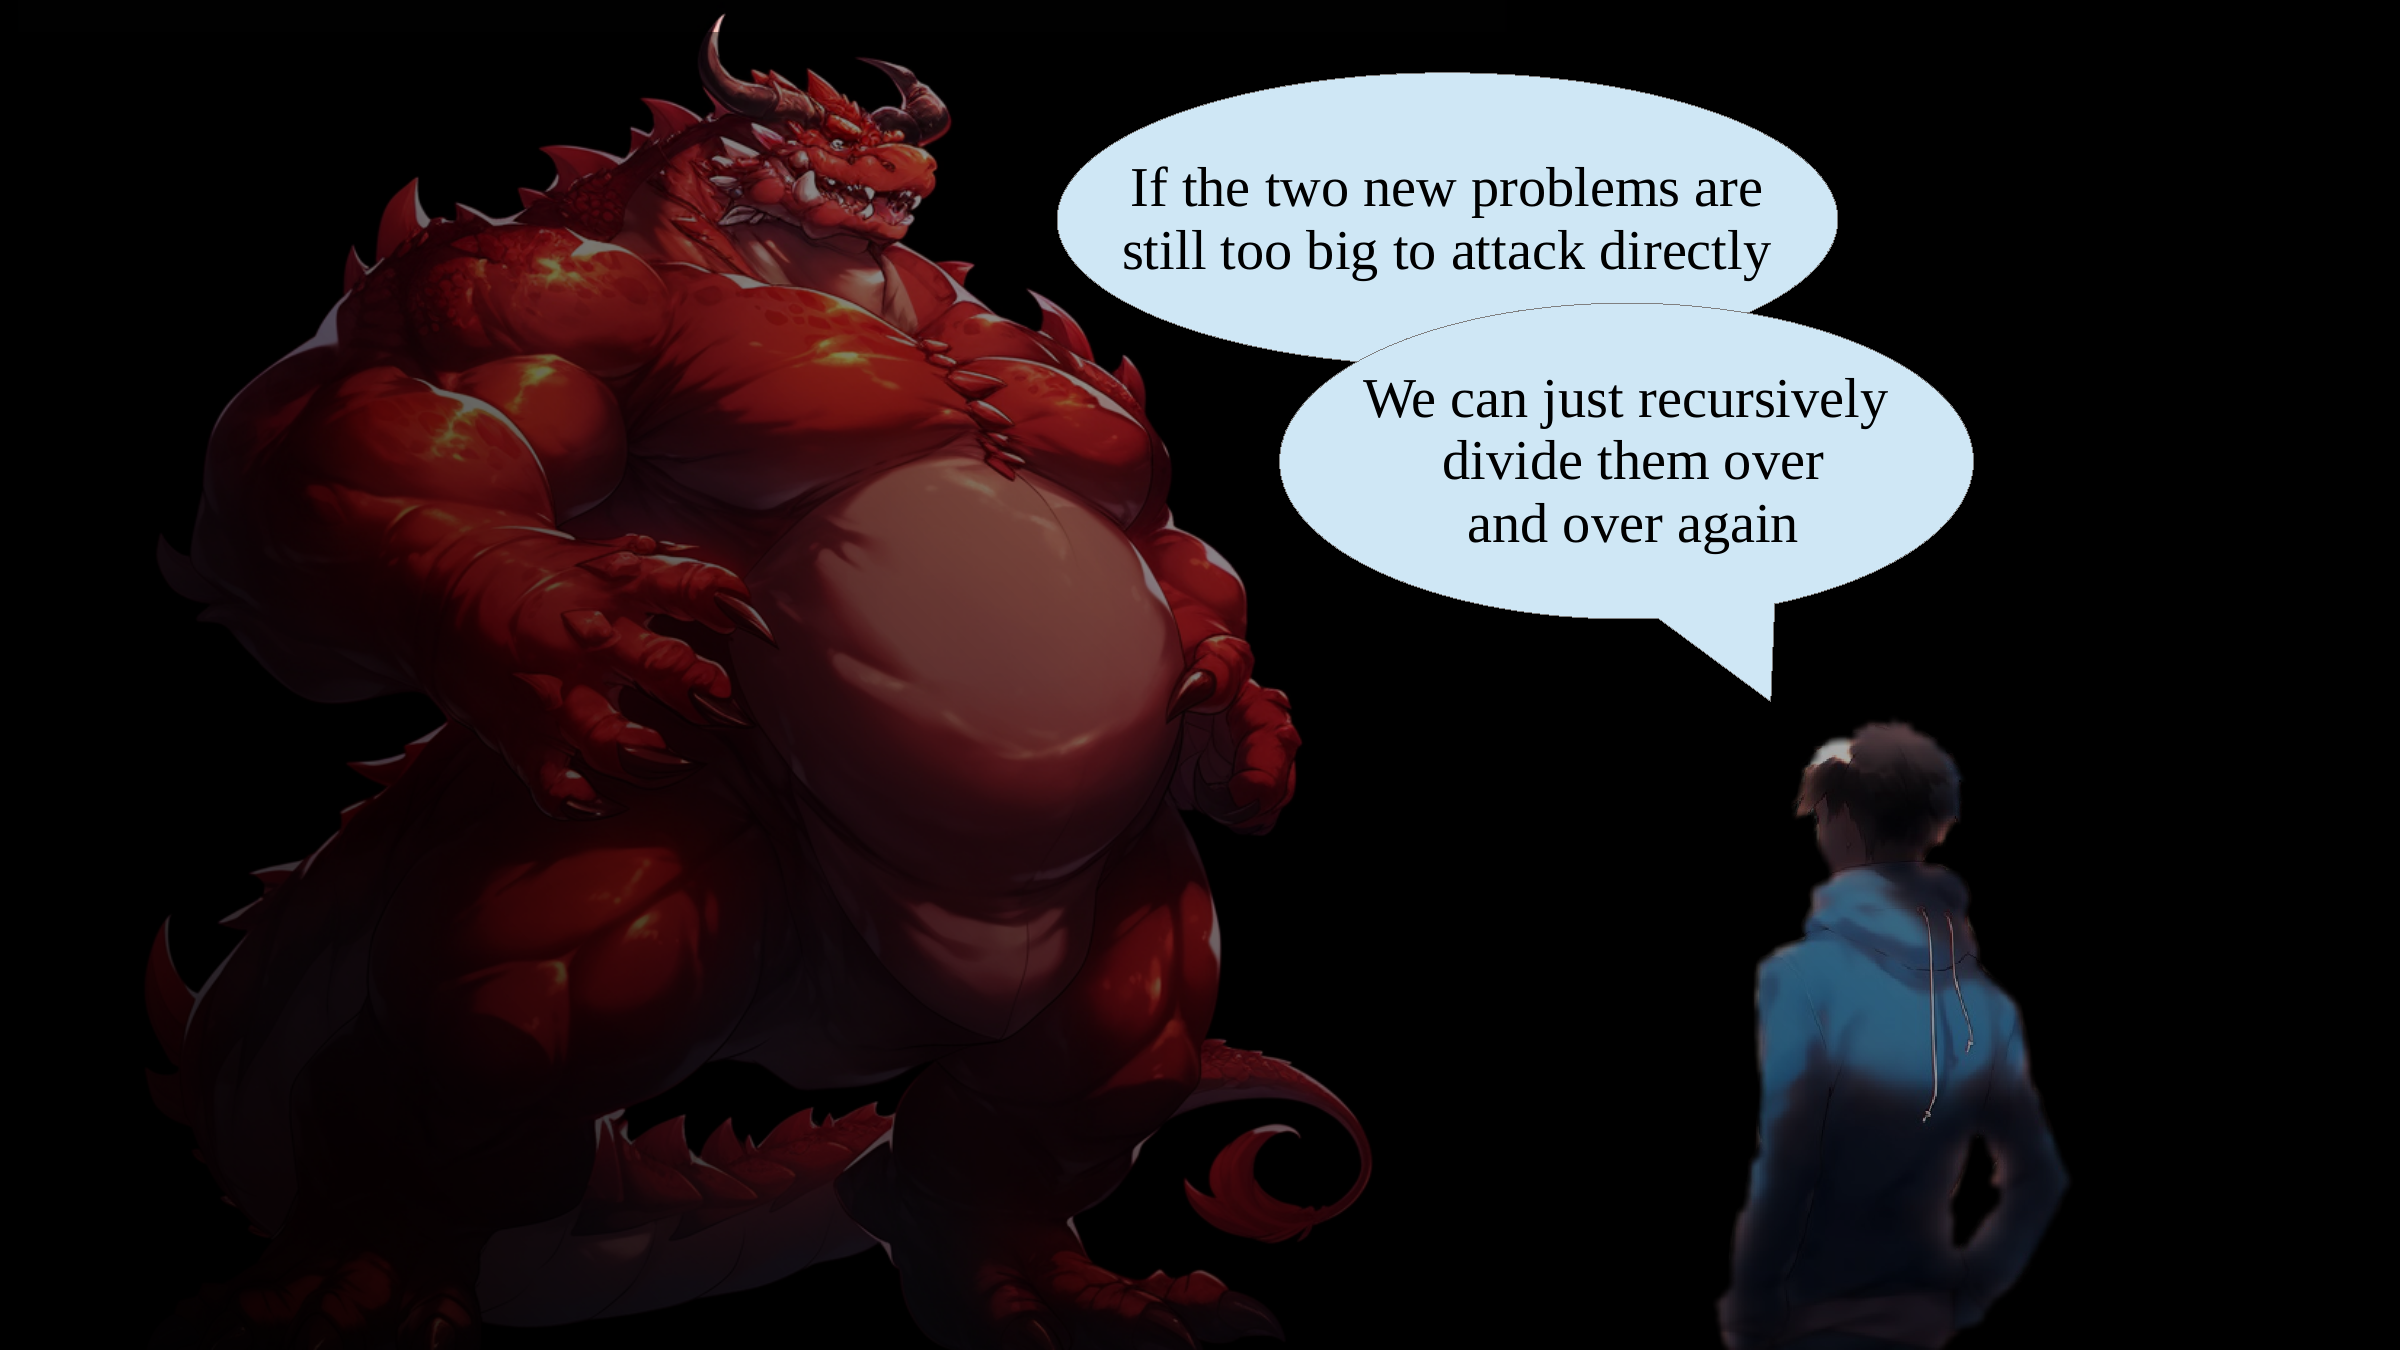

If the two new problems are
still too big to attack directly
We can just recursively
 divide them over
 and over again